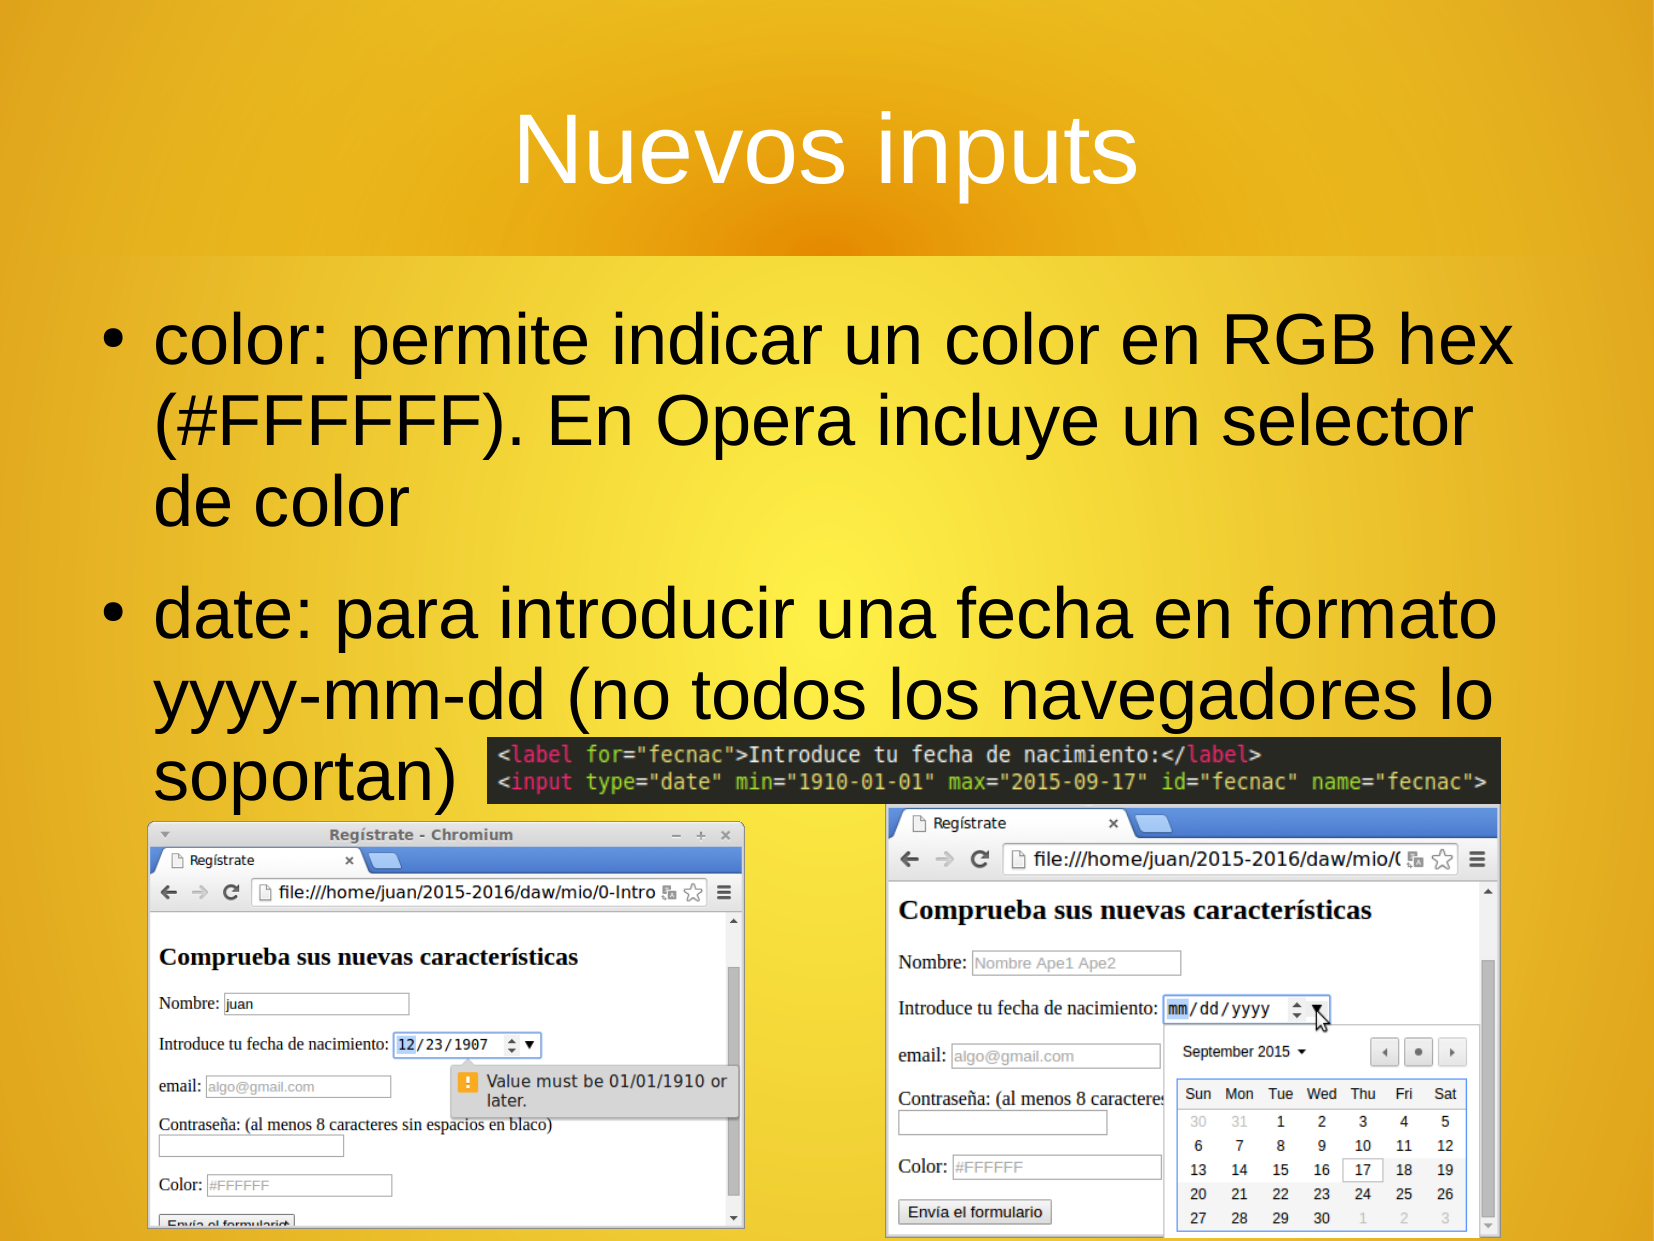

# Nuevos inputs
color: permite indicar un color en RGB hex (#FFFFFF). En Opera incluye un selector de color
date: para introducir una fecha en formato yyyy-mm-dd (no todos los navegadores lo soportan)